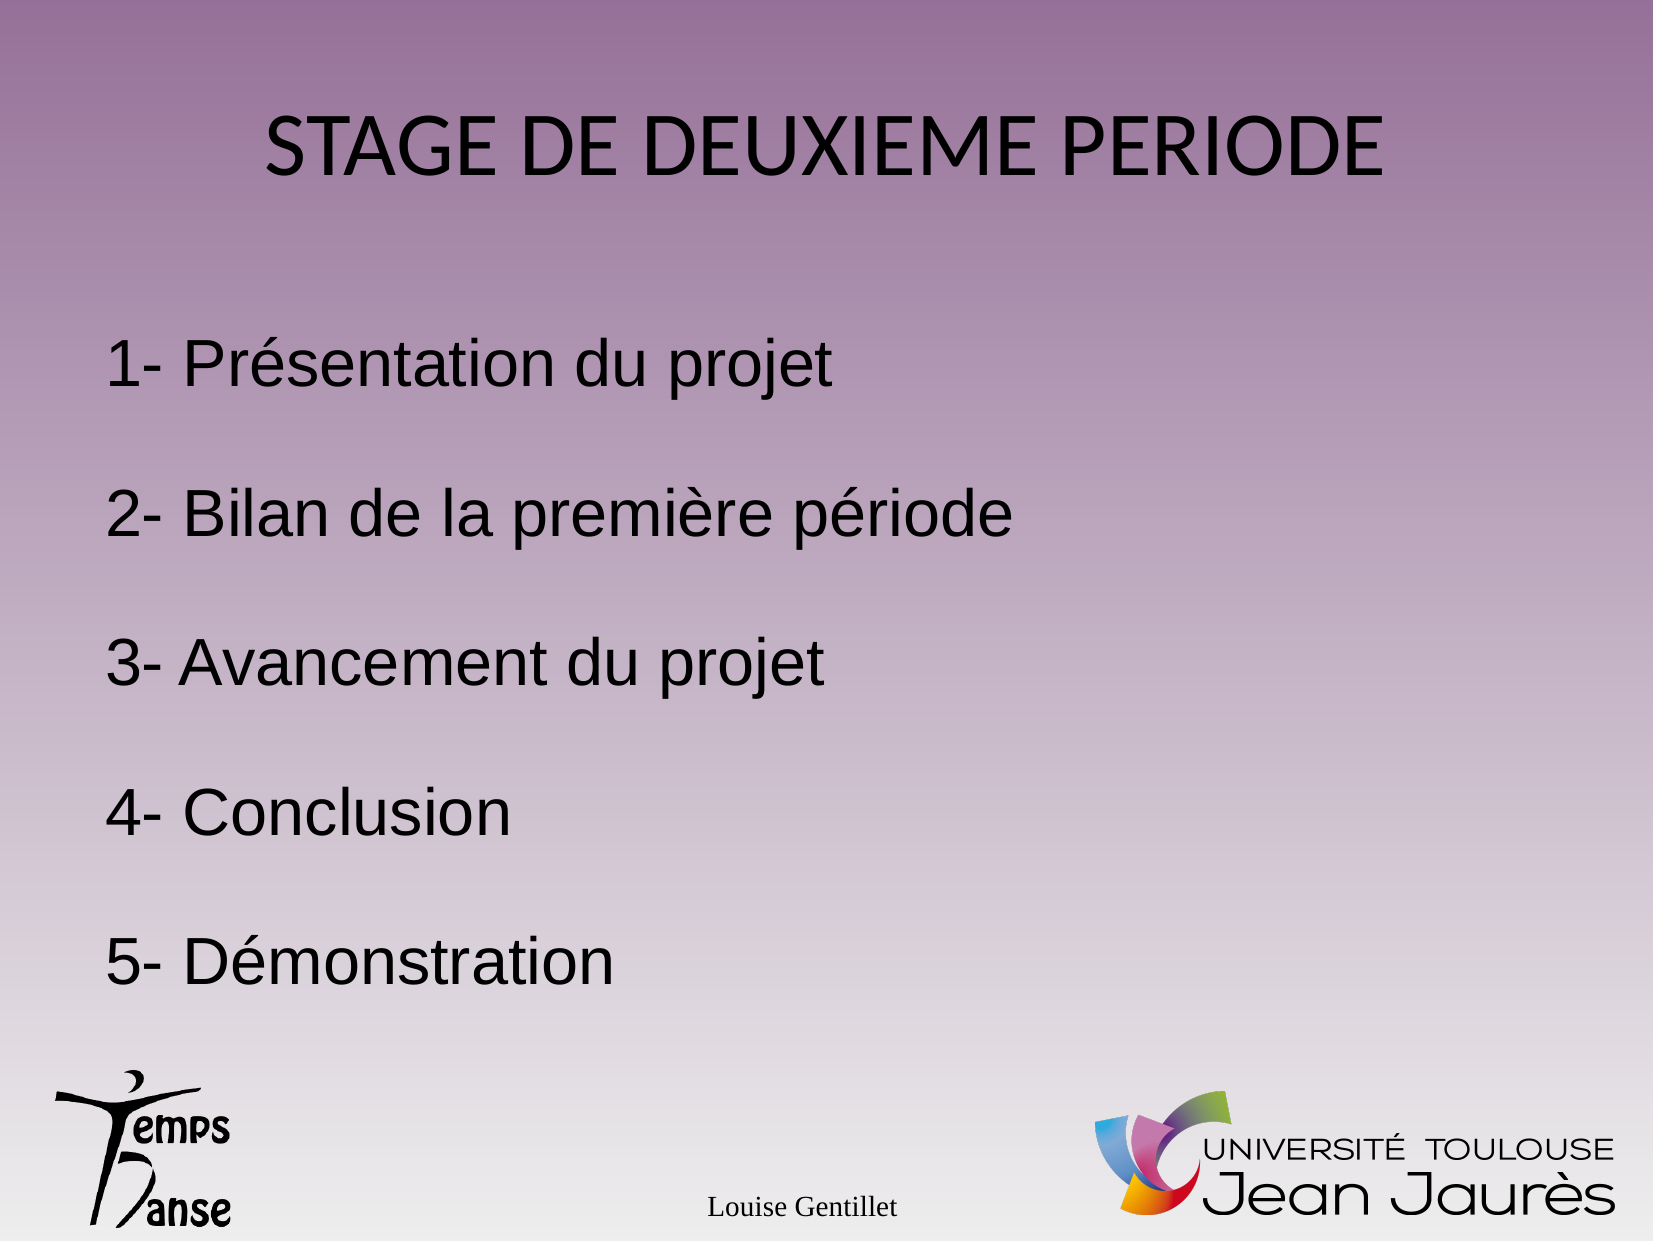

# STAGE DE DEUXIEME PERIODE
1- Présentation du projet
2- Bilan de la première période
3- Avancement du projet
4- Conclusion
5- Démonstration